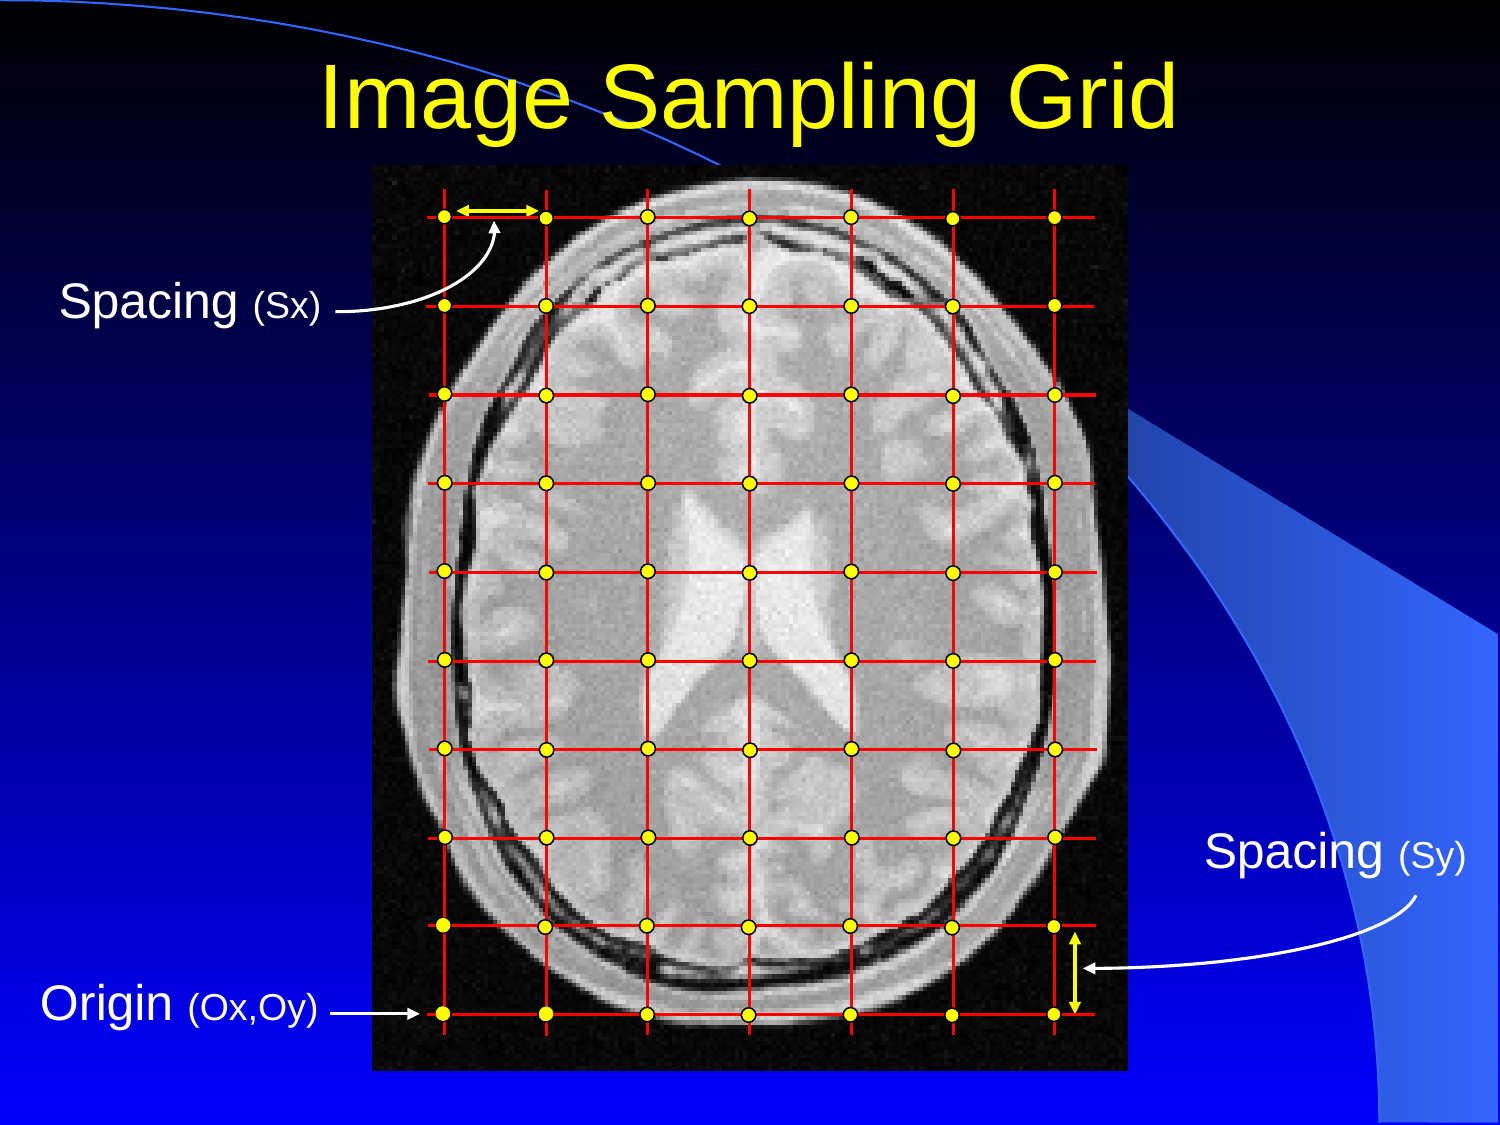

# Image Sampling Grid
Spacing (Sx)
Spacing (Sy)
Origin (Ox,Oy)